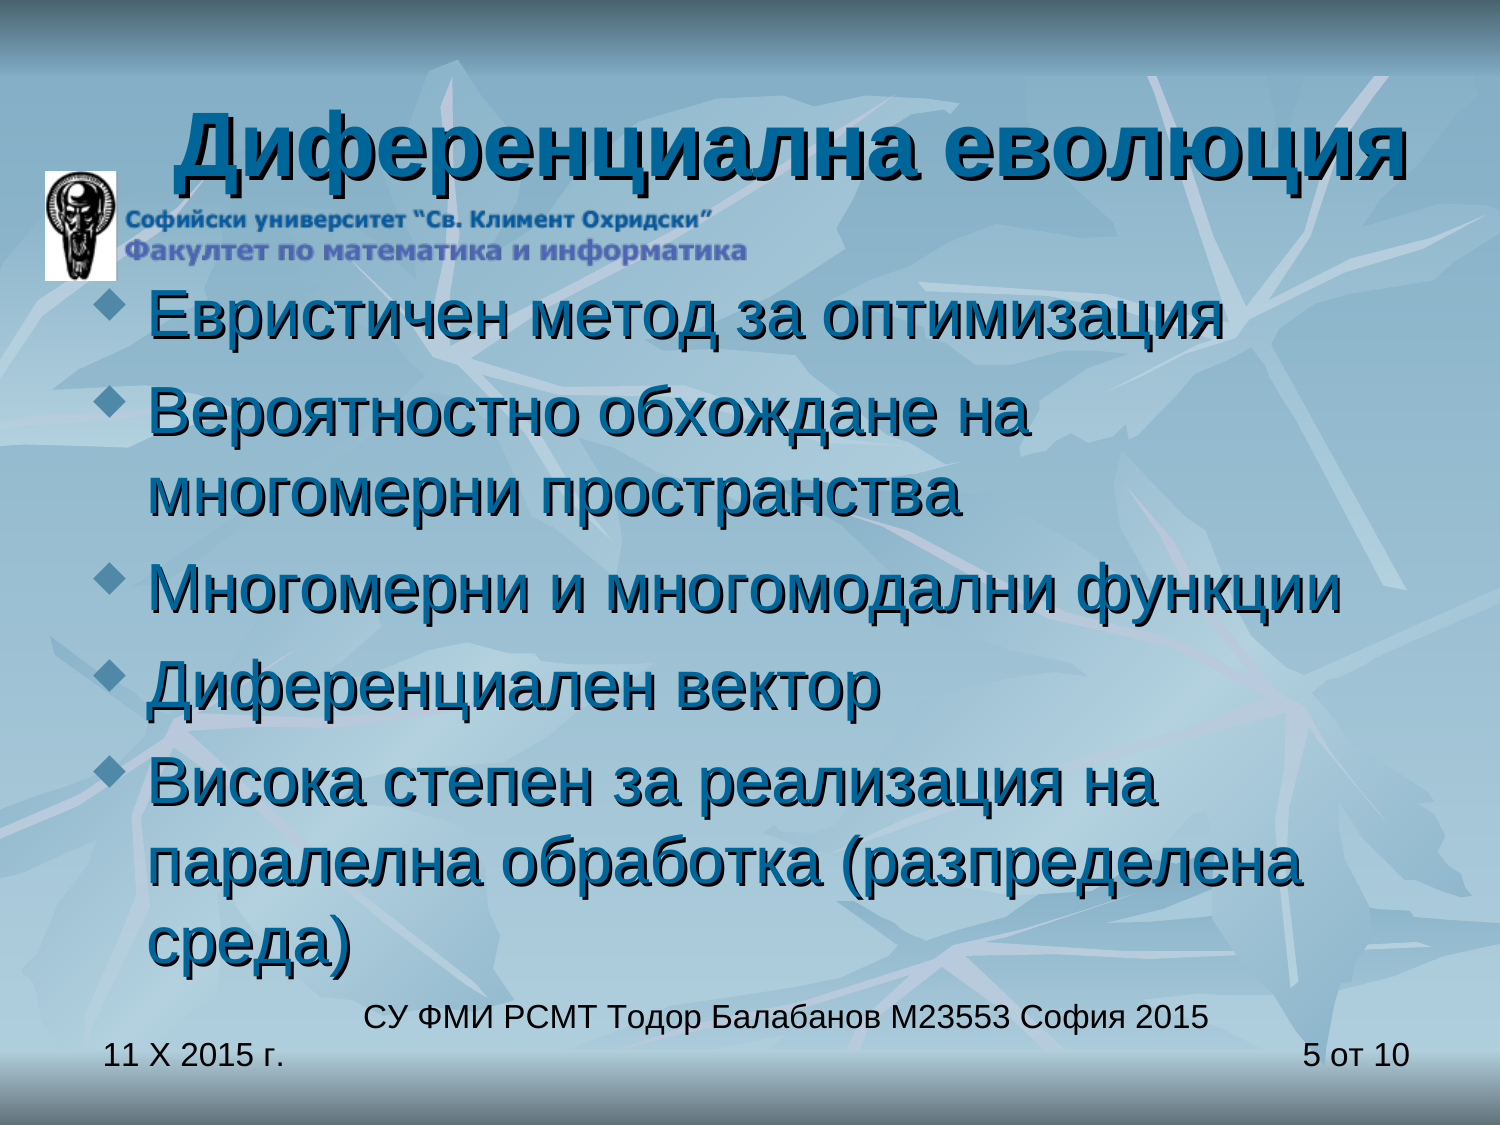

# Диференциална еволюция
Евристичен метод за оптимизация
Вероятностно обхождане на многомерни пространства
Многомерни и многомодални функции
Диференциален вектор
Висока степен за реализация на паралелна обработка (разпределена среда)
СУ ФМИ РСМТ Тодор Балабанов М23553 София 2015
11 X 2015 г.
5